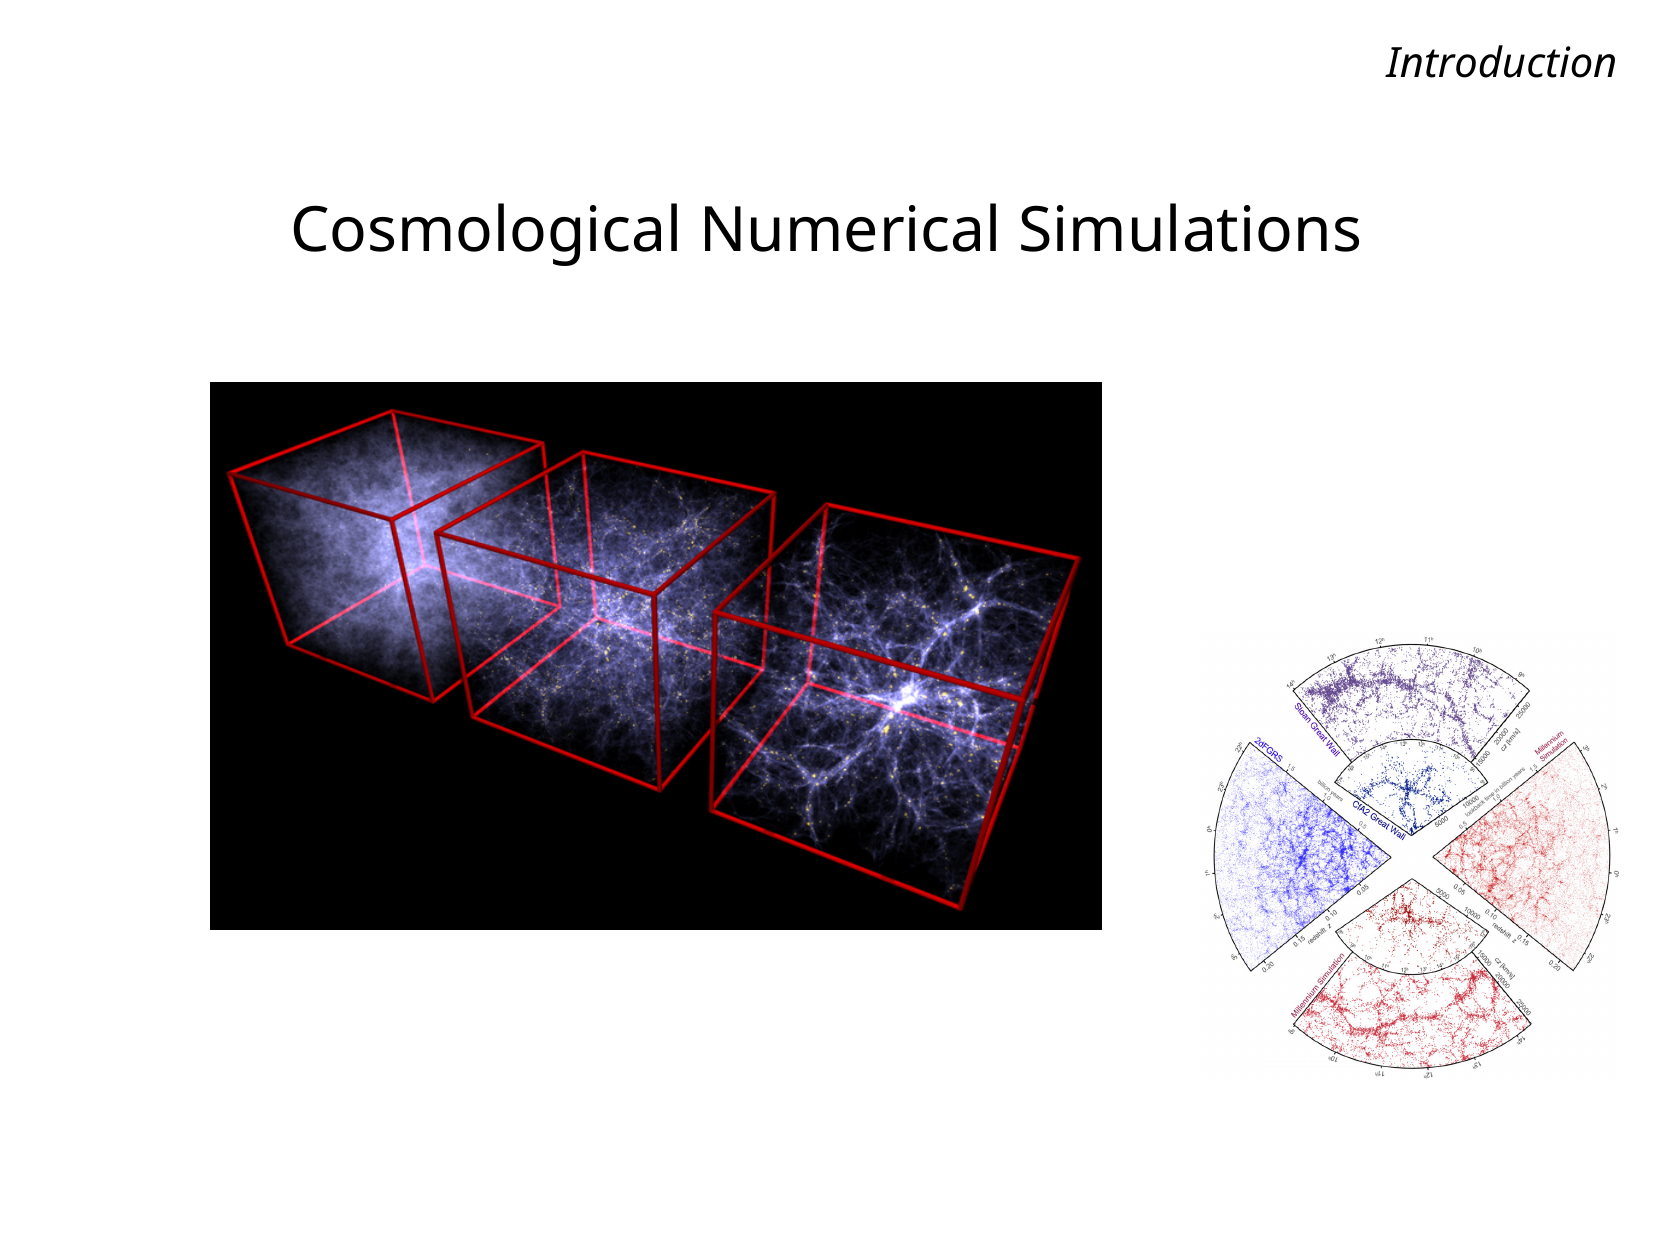

# Introduction
Cosmological Numerical Simulations
Credit: Volker Springel
31